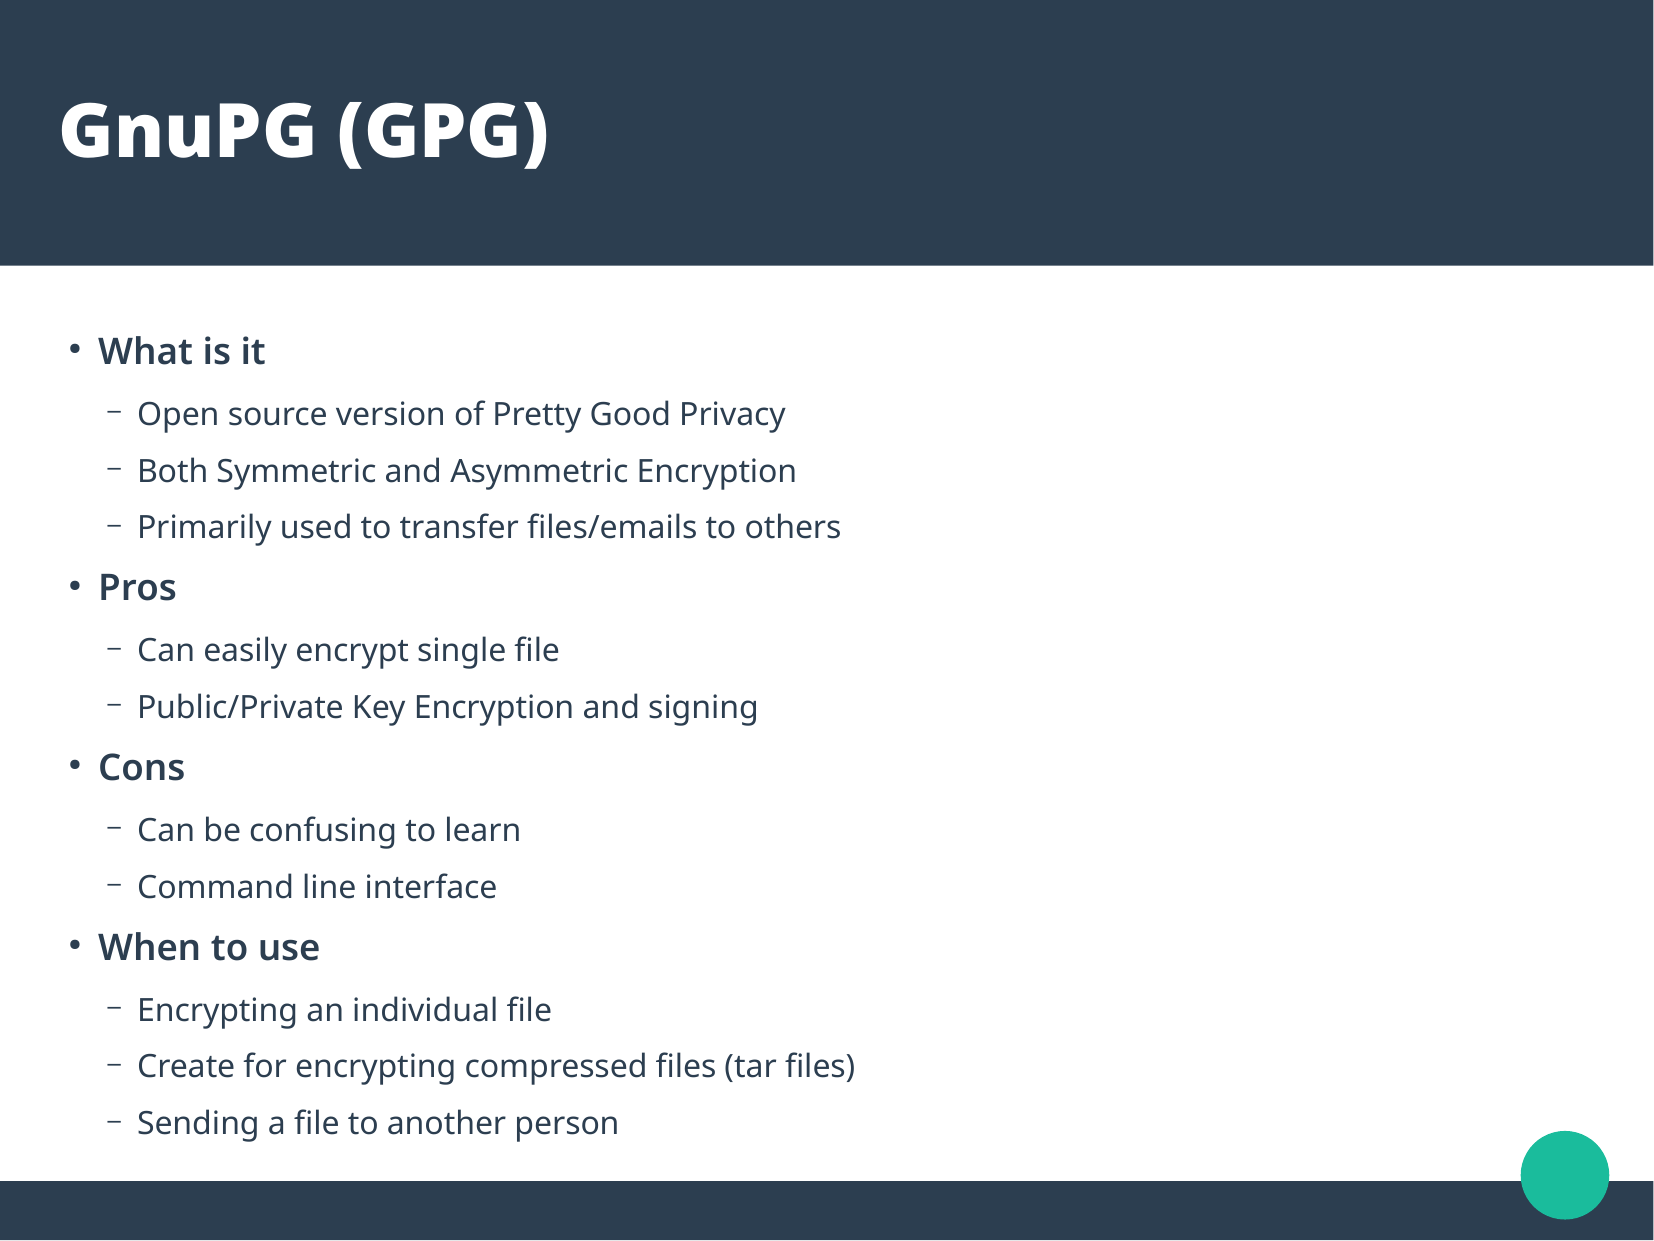

# GnuPG (GPG)
What is it
Open source version of Pretty Good Privacy
Both Symmetric and Asymmetric Encryption
Primarily used to transfer files/emails to others
Pros
Can easily encrypt single file
Public/Private Key Encryption and signing
Cons
Can be confusing to learn
Command line interface
When to use
Encrypting an individual file
Create for encrypting compressed files (tar files)
Sending a file to another person